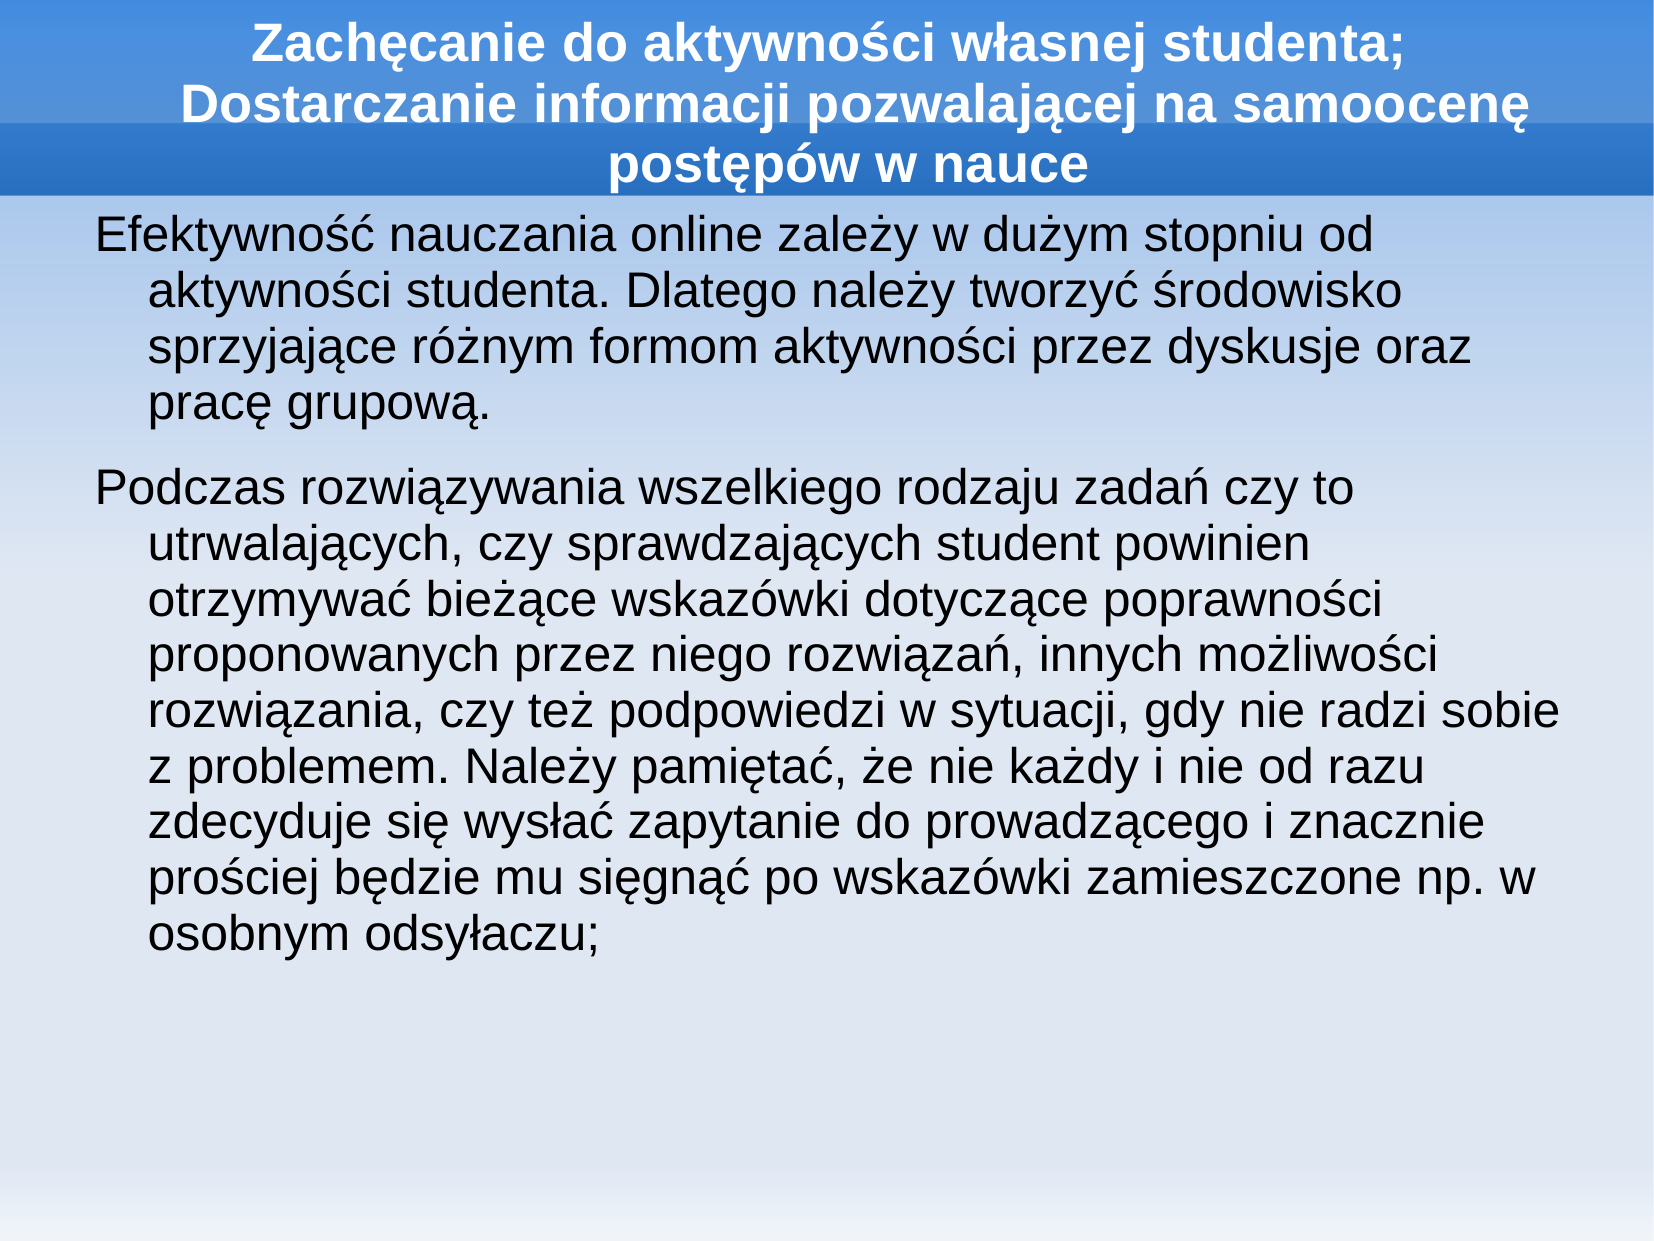

# Zachęcanie do aktywności własnej studenta; Dostarczanie informacji pozwalającej na samoocenę postępów w nauce
Efektywność nauczania online zależy w dużym stopniu od aktywności studenta. Dlatego należy tworzyć środowisko sprzyjające różnym formom aktywności przez dyskusje oraz pracę grupową.
Podczas rozwiązywania wszelkiego rodzaju zadań czy to utrwalających, czy sprawdzających student powinien otrzymywać bieżące wskazówki dotyczące poprawności proponowanych przez niego rozwiązań, innych możliwości rozwiązania, czy też podpowiedzi w sytuacji, gdy nie radzi sobie z problemem. Należy pamiętać, że nie każdy i nie od razu zdecyduje się wysłać zapytanie do prowadzącego i znacznie prościej będzie mu sięgnąć po wskazówki zamieszczone np. w osobnym odsyłaczu;